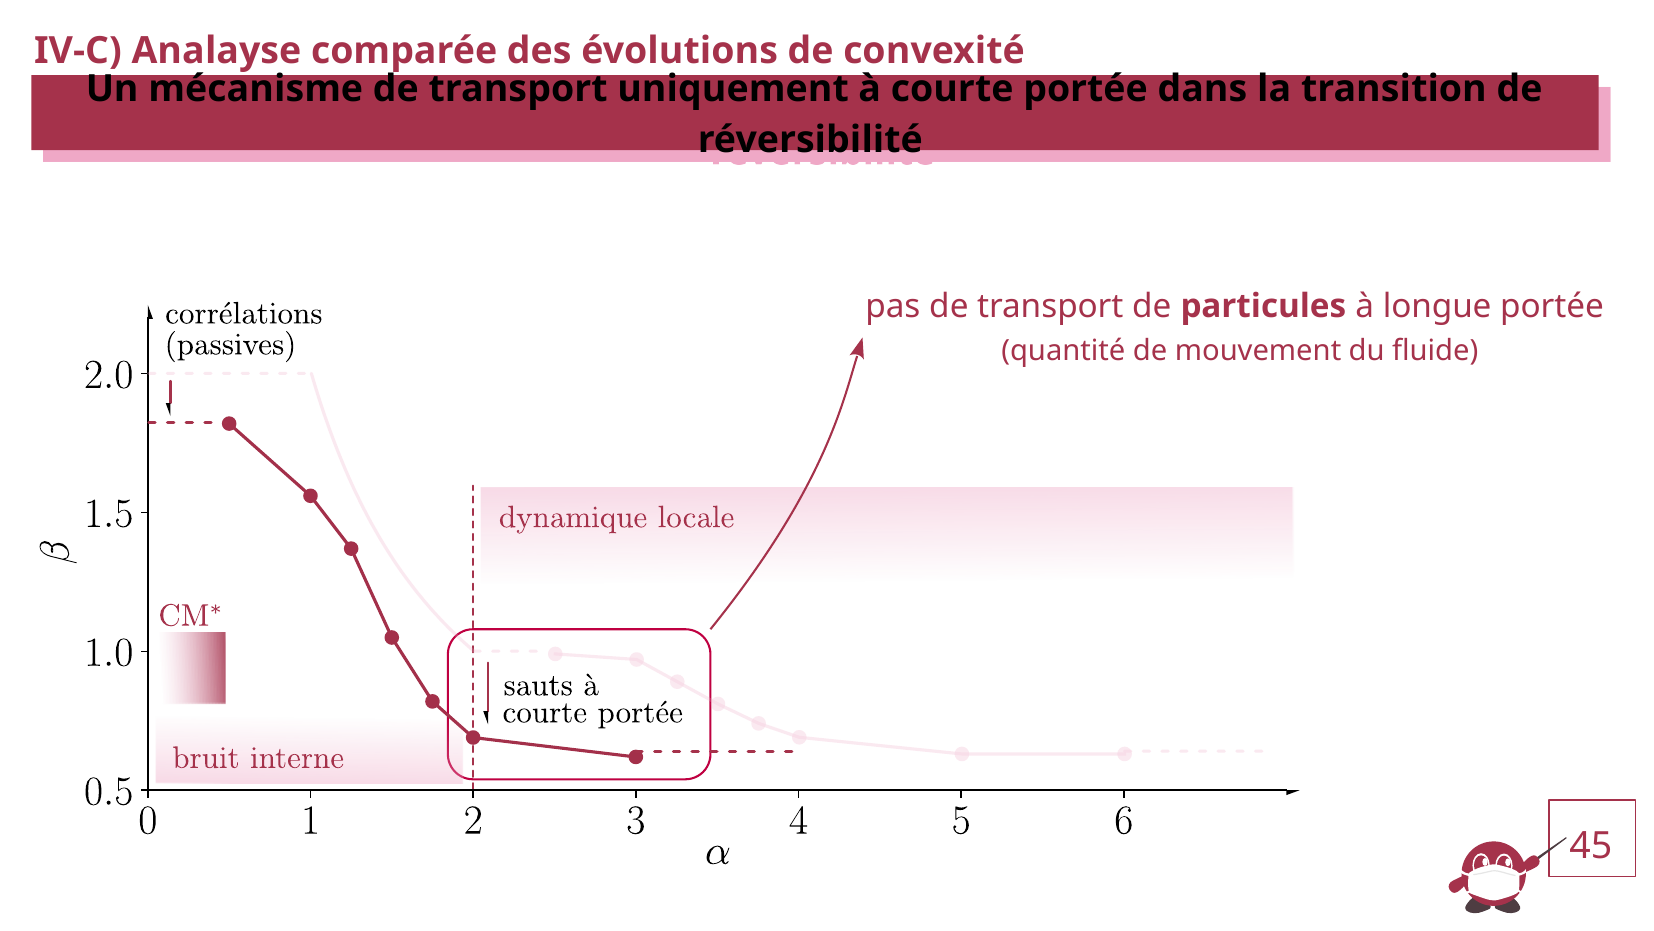

IV-C) Analayse comparée des évolutions de convexité
Un mécanisme de transport uniquement à courte portée dans la transition de réversibilité
pas de transport de particules à longue portée
(quantité de mouvement du fluide)